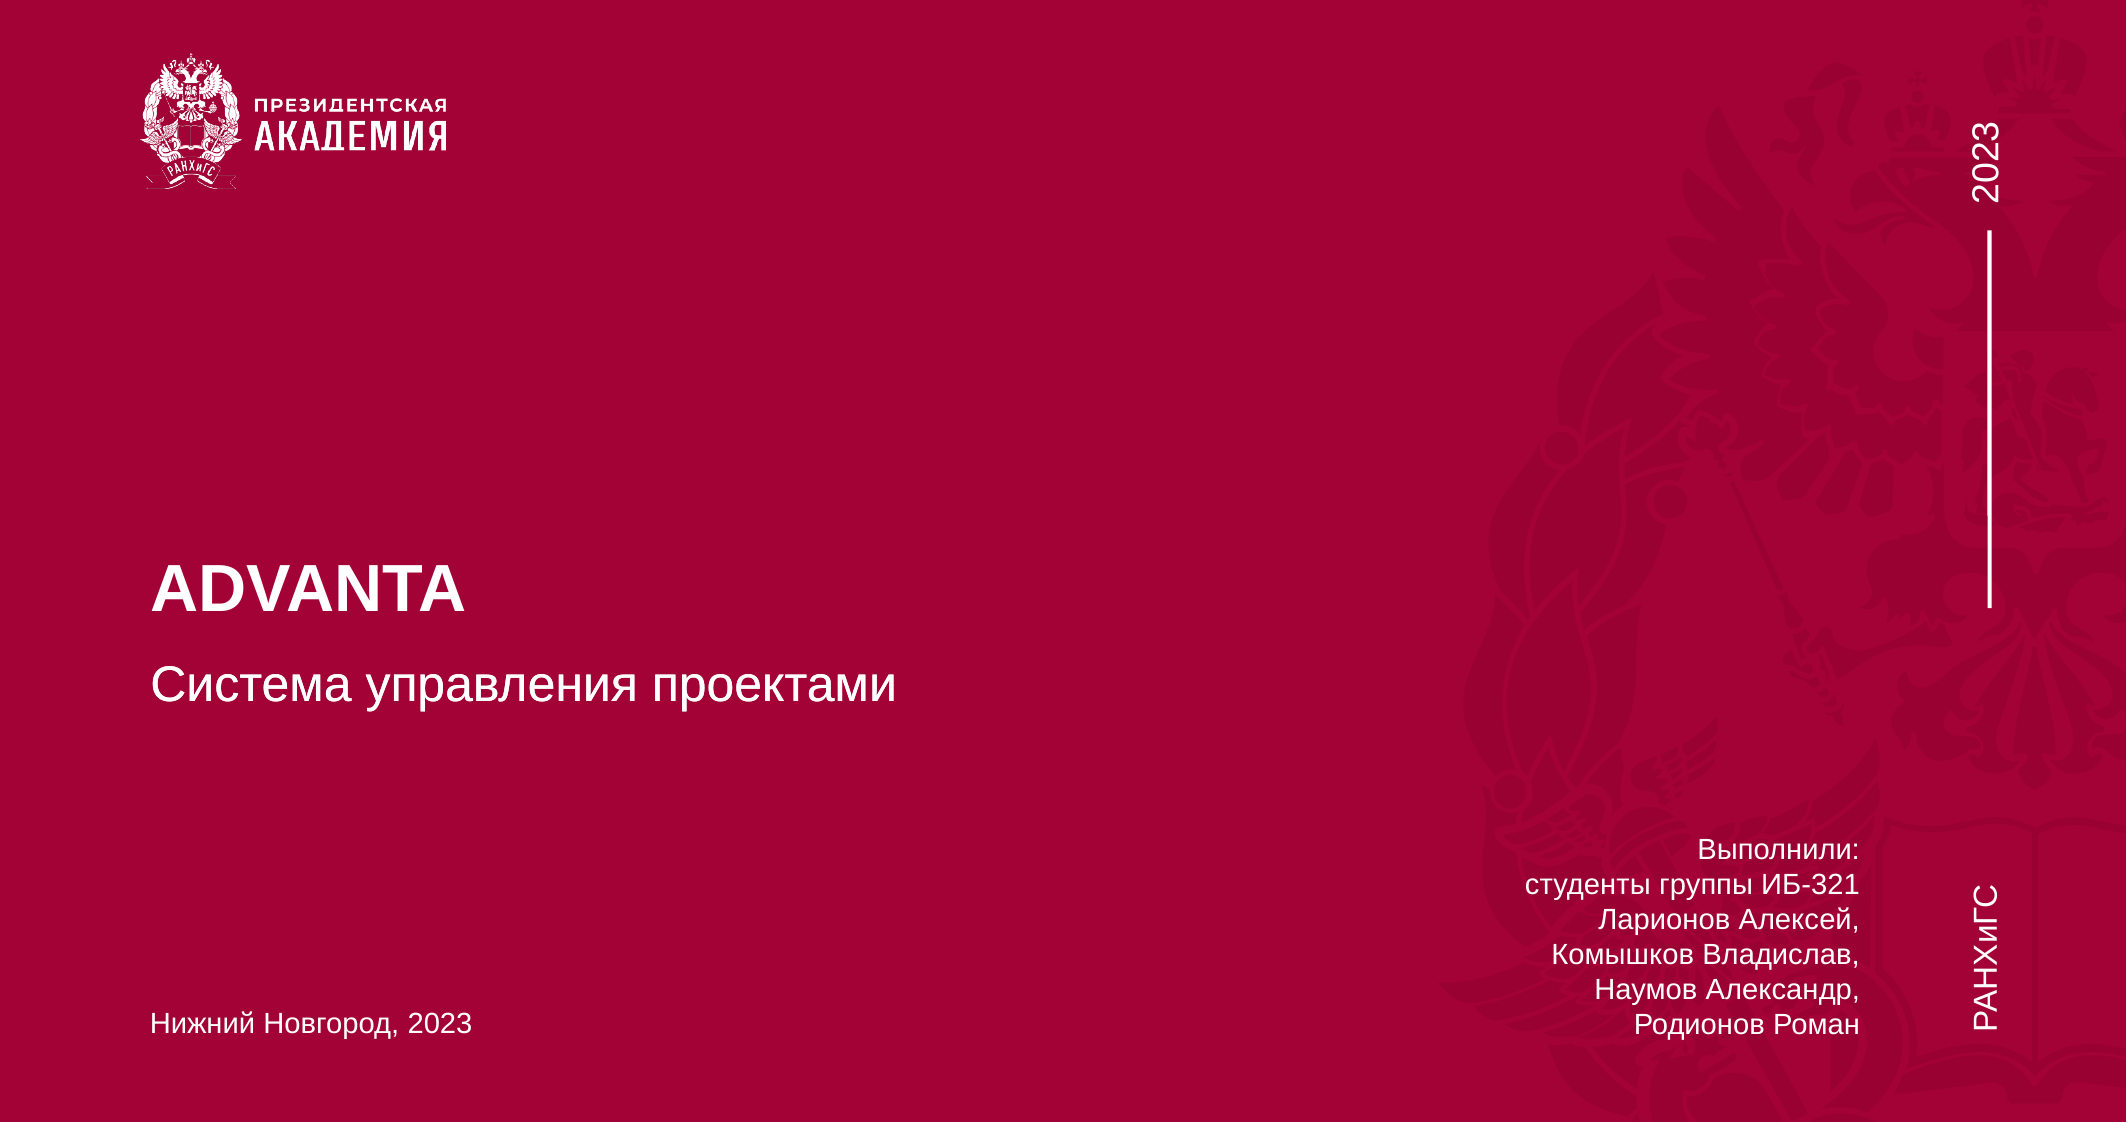

# ADVANTA
Система управления проектами
Система управления проектами
Выполнили:
студенты группы ИБ-321
Ларионов Алексей,
Комышков Владислав,
Наумов Александр,
Родионов Роман
Нижний Новгород, 2023